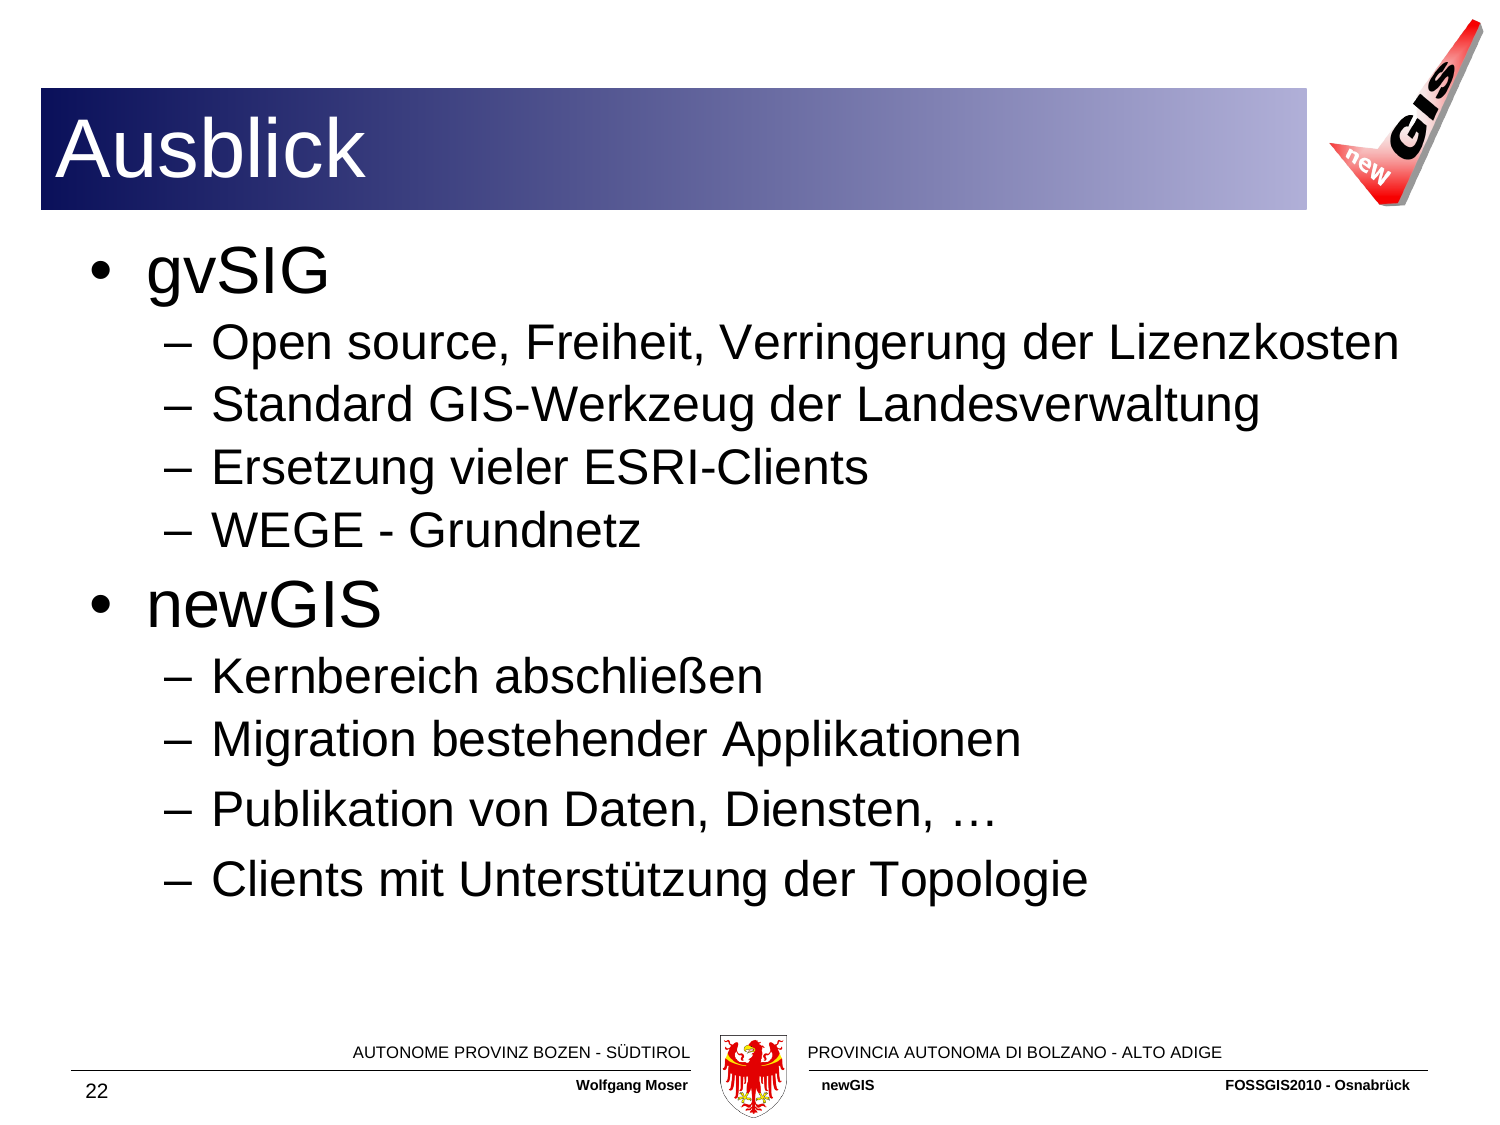

Ausblick
# gvSIG
Open source, Freiheit, Verringerung der Lizenzkosten
Standard GIS-Werkzeug der Landesverwaltung
Ersetzung vieler ESRI-Clients
WEGE - Grundnetz
newGIS
Kernbereich abschließen
Migration bestehender Applikationen
Publikation von Daten, Diensten, …
Clients mit Unterstützung der Topologie